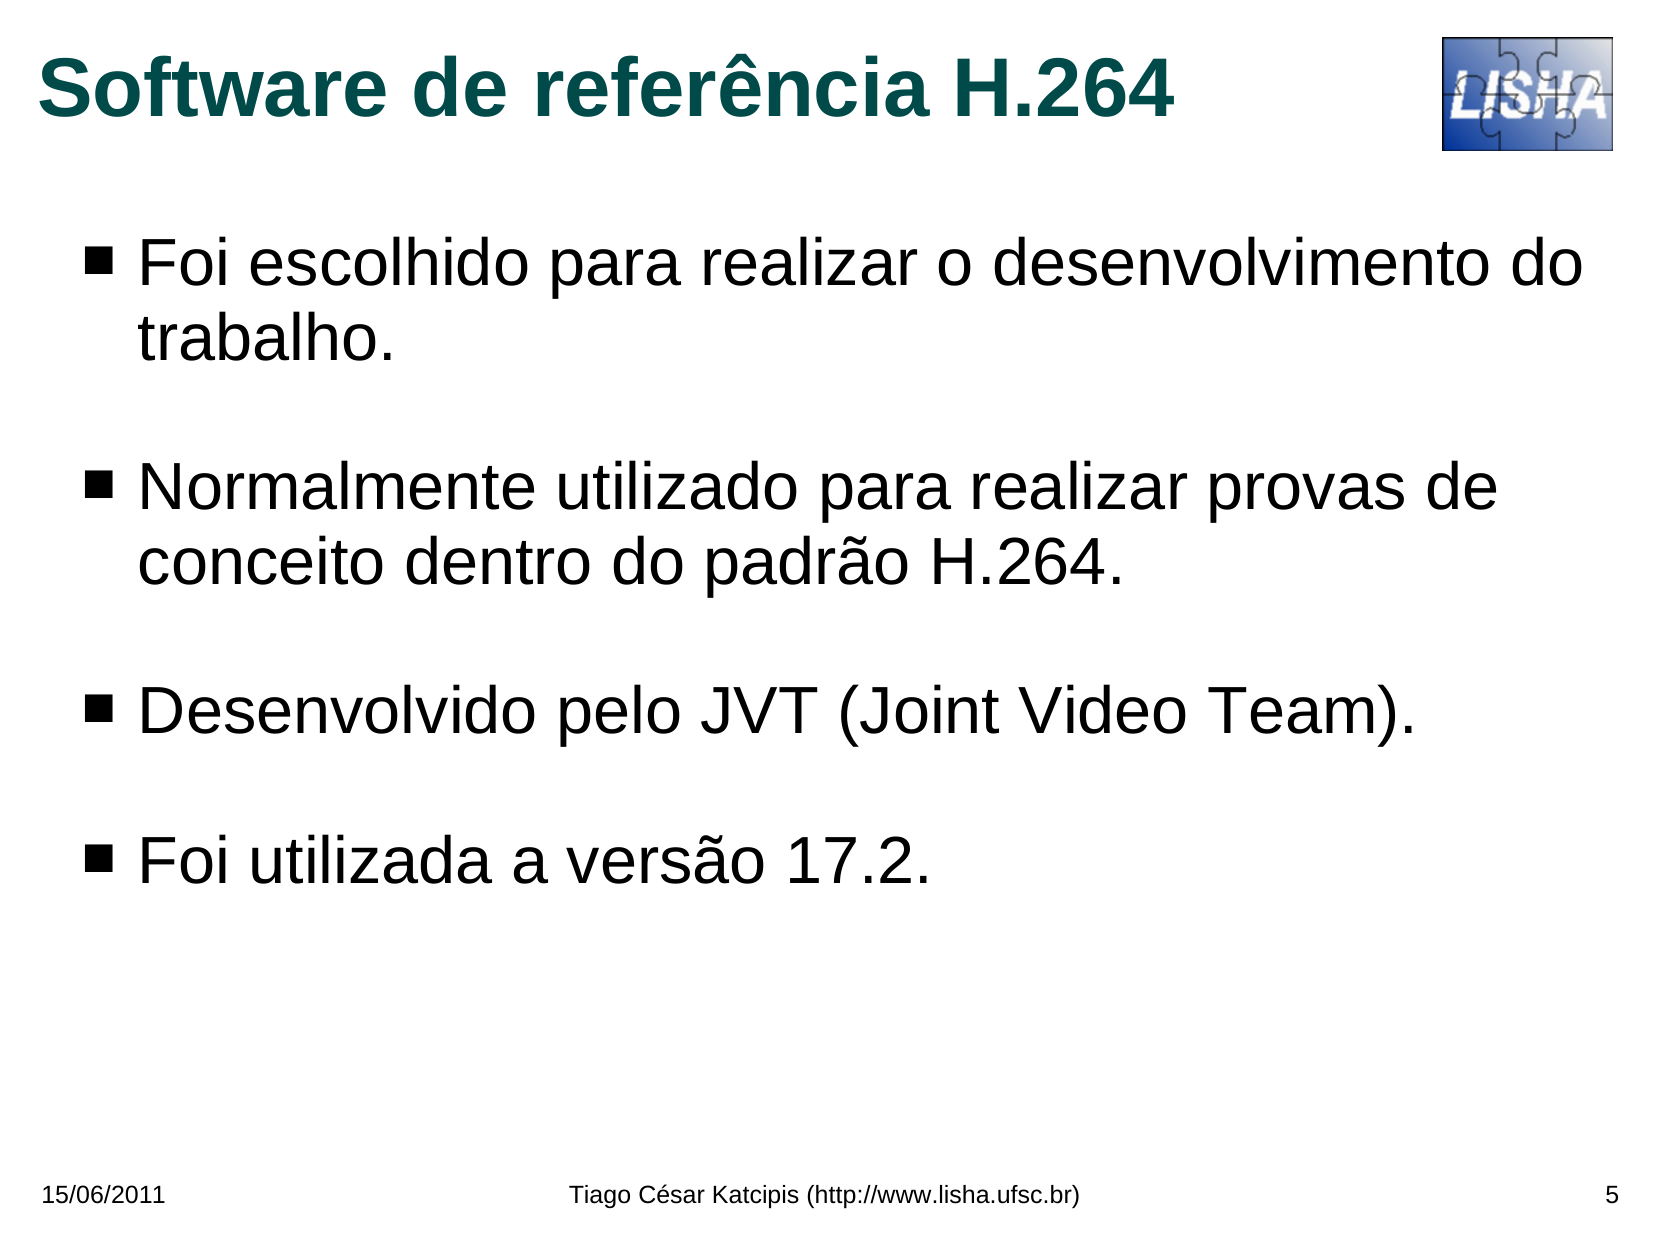

# Software de referência H.264
Foi escolhido para realizar o desenvolvimento do trabalho.
Normalmente utilizado para realizar provas de conceito dentro do padrão H.264.
Desenvolvido pelo JVT (Joint Video Team).
Foi utilizada a versão 17.2.